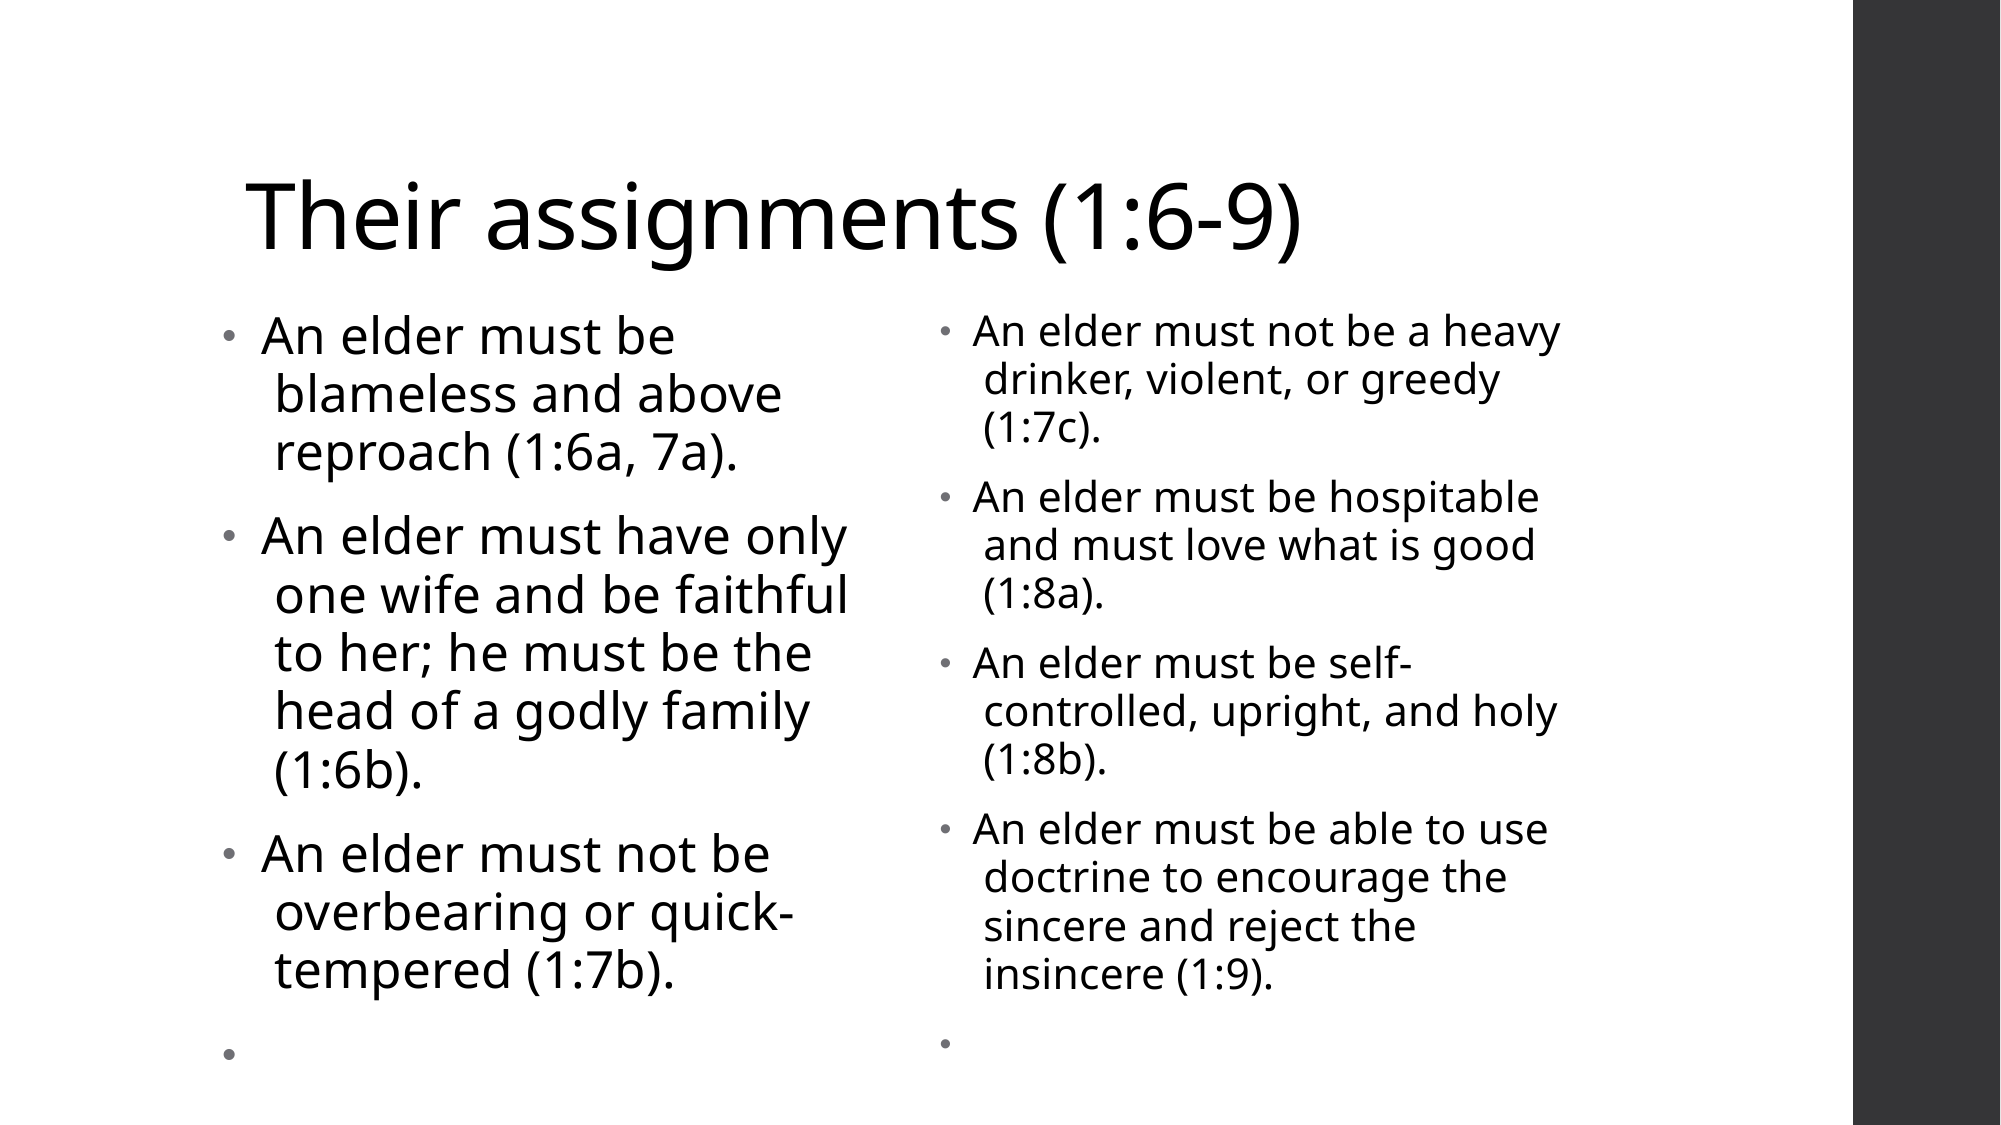

# Their assignments (1:6-9)
 An elder must be blameless and above reproach (1:6a, 7a).
 An elder must have only one wife and be faithful to her; he must be the head of a godly family (1:6b).
 An elder must not be overbearing or quick-tempered (1:7b).
 An elder must not be a heavy drinker, violent, or greedy (1:7c).
 An elder must be hospitable and must love what is good (1:8a).
 An elder must be self-controlled, upright, and holy (1:8b).
 An elder must be able to use doctrine to encourage the sincere and reject the insincere (1:9).